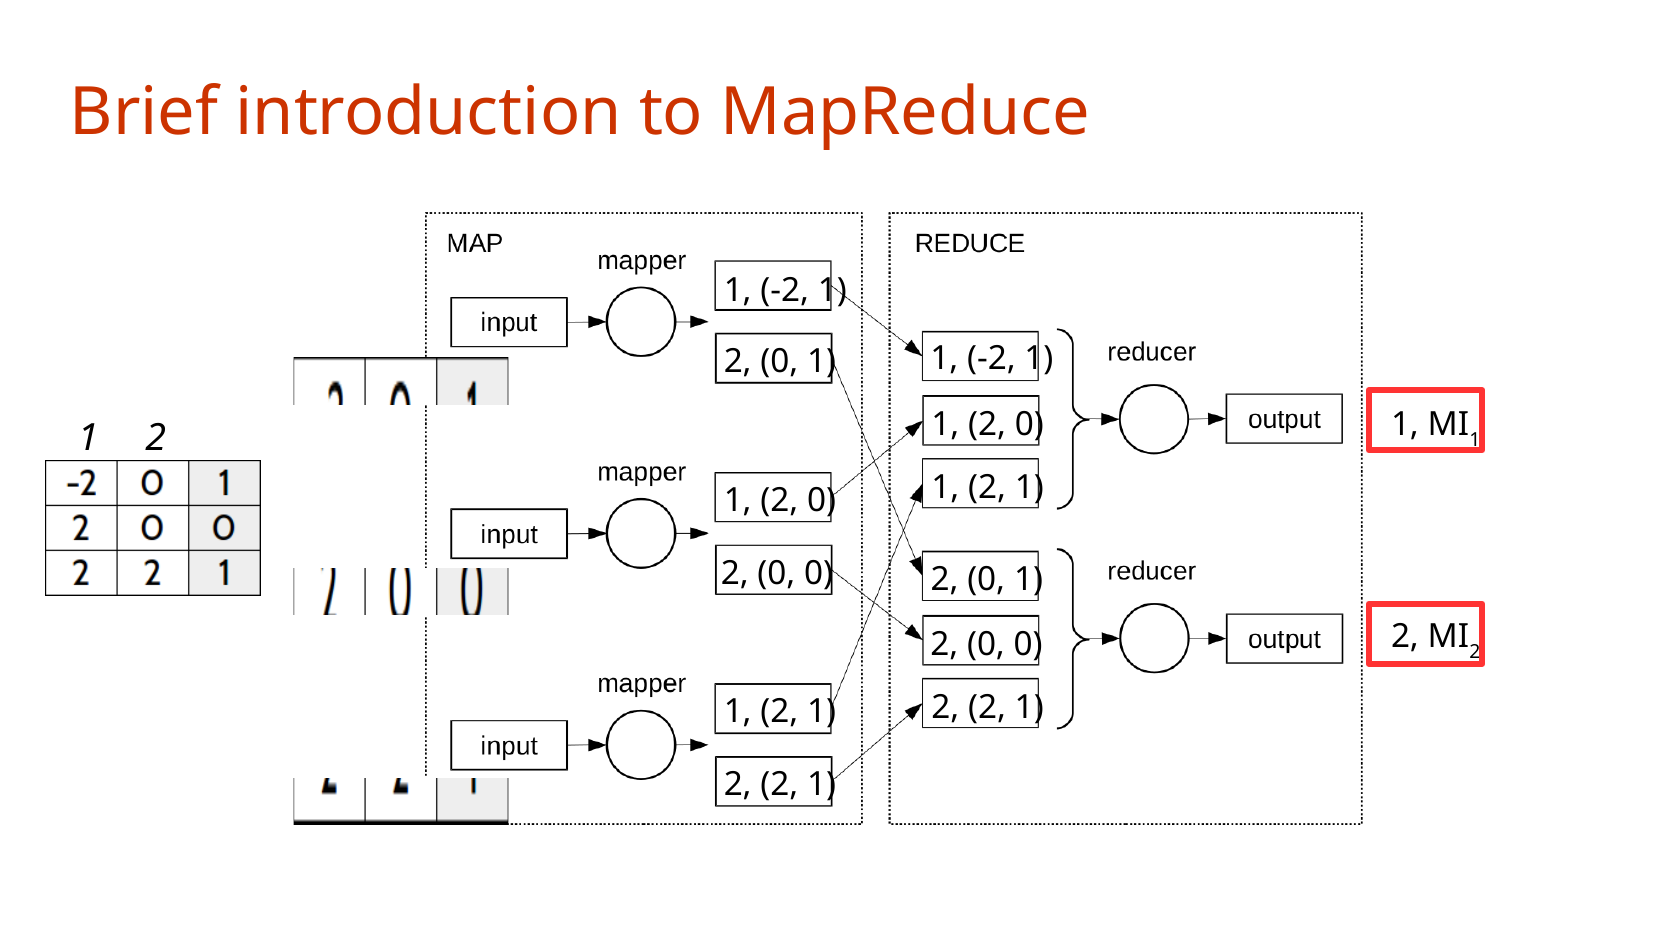

Brief introduction to MapReduce
1, (-2, 1)
1, (-2, 1)
2, (0, 1)
1, (2, 0)
1, MI1
1
2
1, (2, 1)
1, (2, 0)
2, (0, 0)
2, (0, 1)
2, MI2
2, (0, 0)
2, (2, 1)
1, (2, 1)
2, (2, 1)